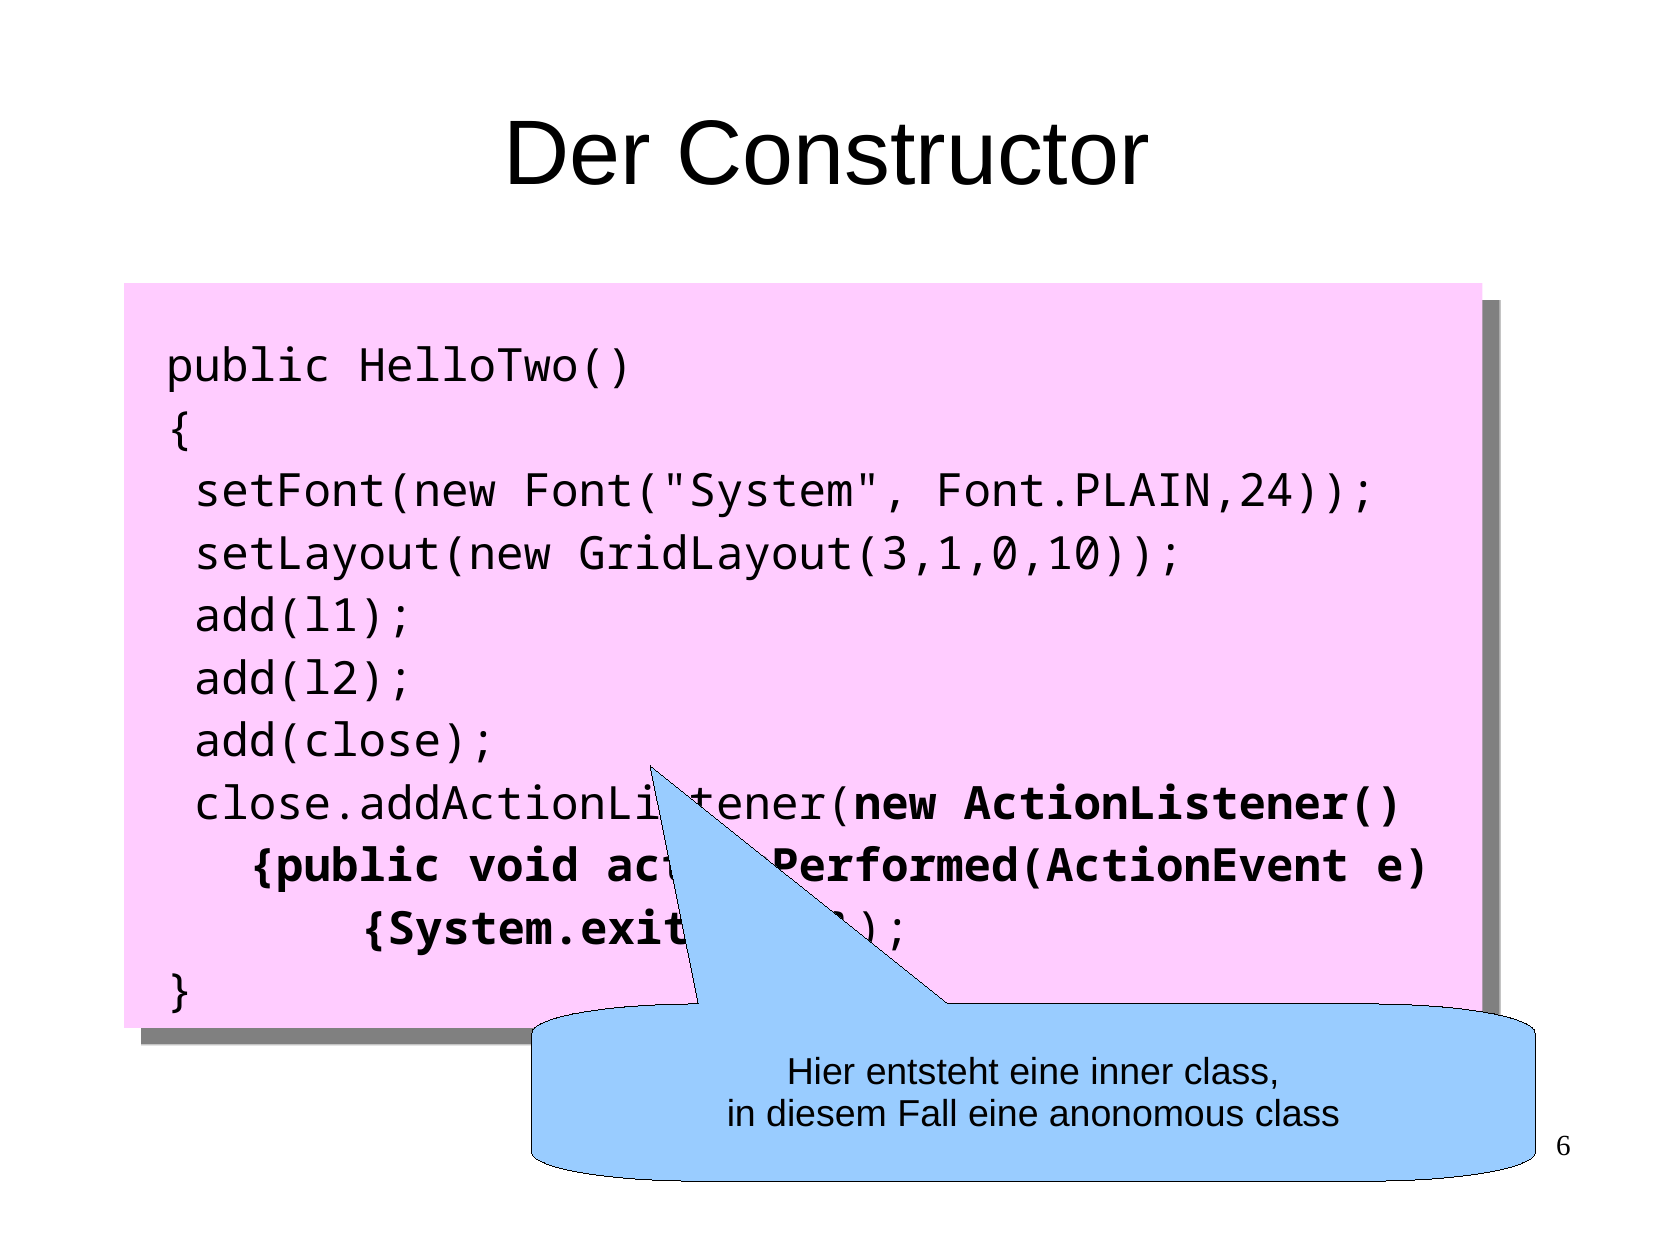

# Der Constructor
 public HelloTwo()
 {
 setFont(new Font("System", Font.PLAIN,24));
 setLayout(new GridLayout(3,1,0,10));
 add(l1);
 add(l2);
 add(close);
 close.addActionListener(new ActionListener()
 {public void actionPerformed(ActionEvent e)
			{System.exit(0);}});
 }
Hier entsteht eine inner class,
in diesem Fall eine anonomous class
6